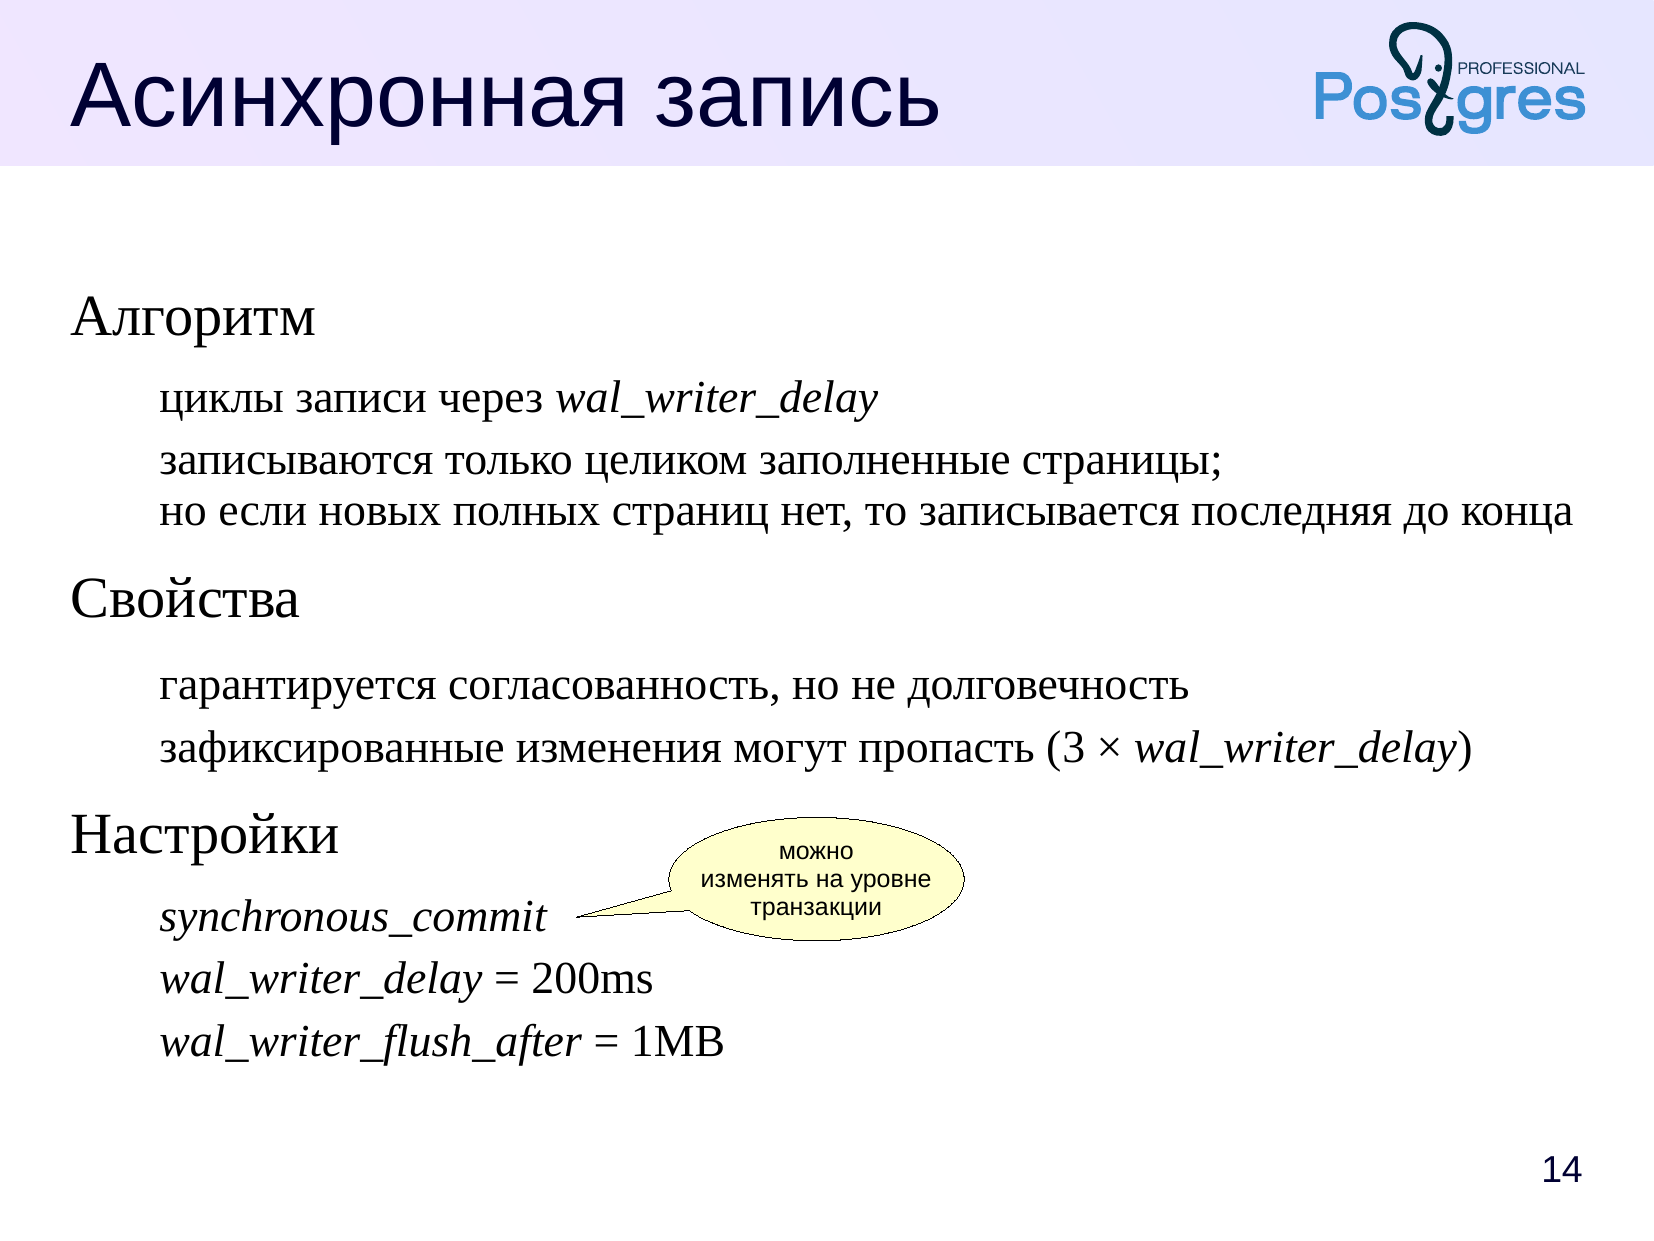

# Асинхронная запись
Алгоритм
циклы записи через wal_writer_delay
записываются только целиком заполненные страницы;
но если новых полных страниц нет, то записывается последняя до конца
Свойства
гарантируется согласованность, но не долговечность
зафиксированные изменения могут пропасть (3 × wal_writer_delay)
Настройки
synchronous_commit
wal_writer_delay = 200ms
wal_writer_flush_after = 1MB
можно
изменять на уровне
транзакции